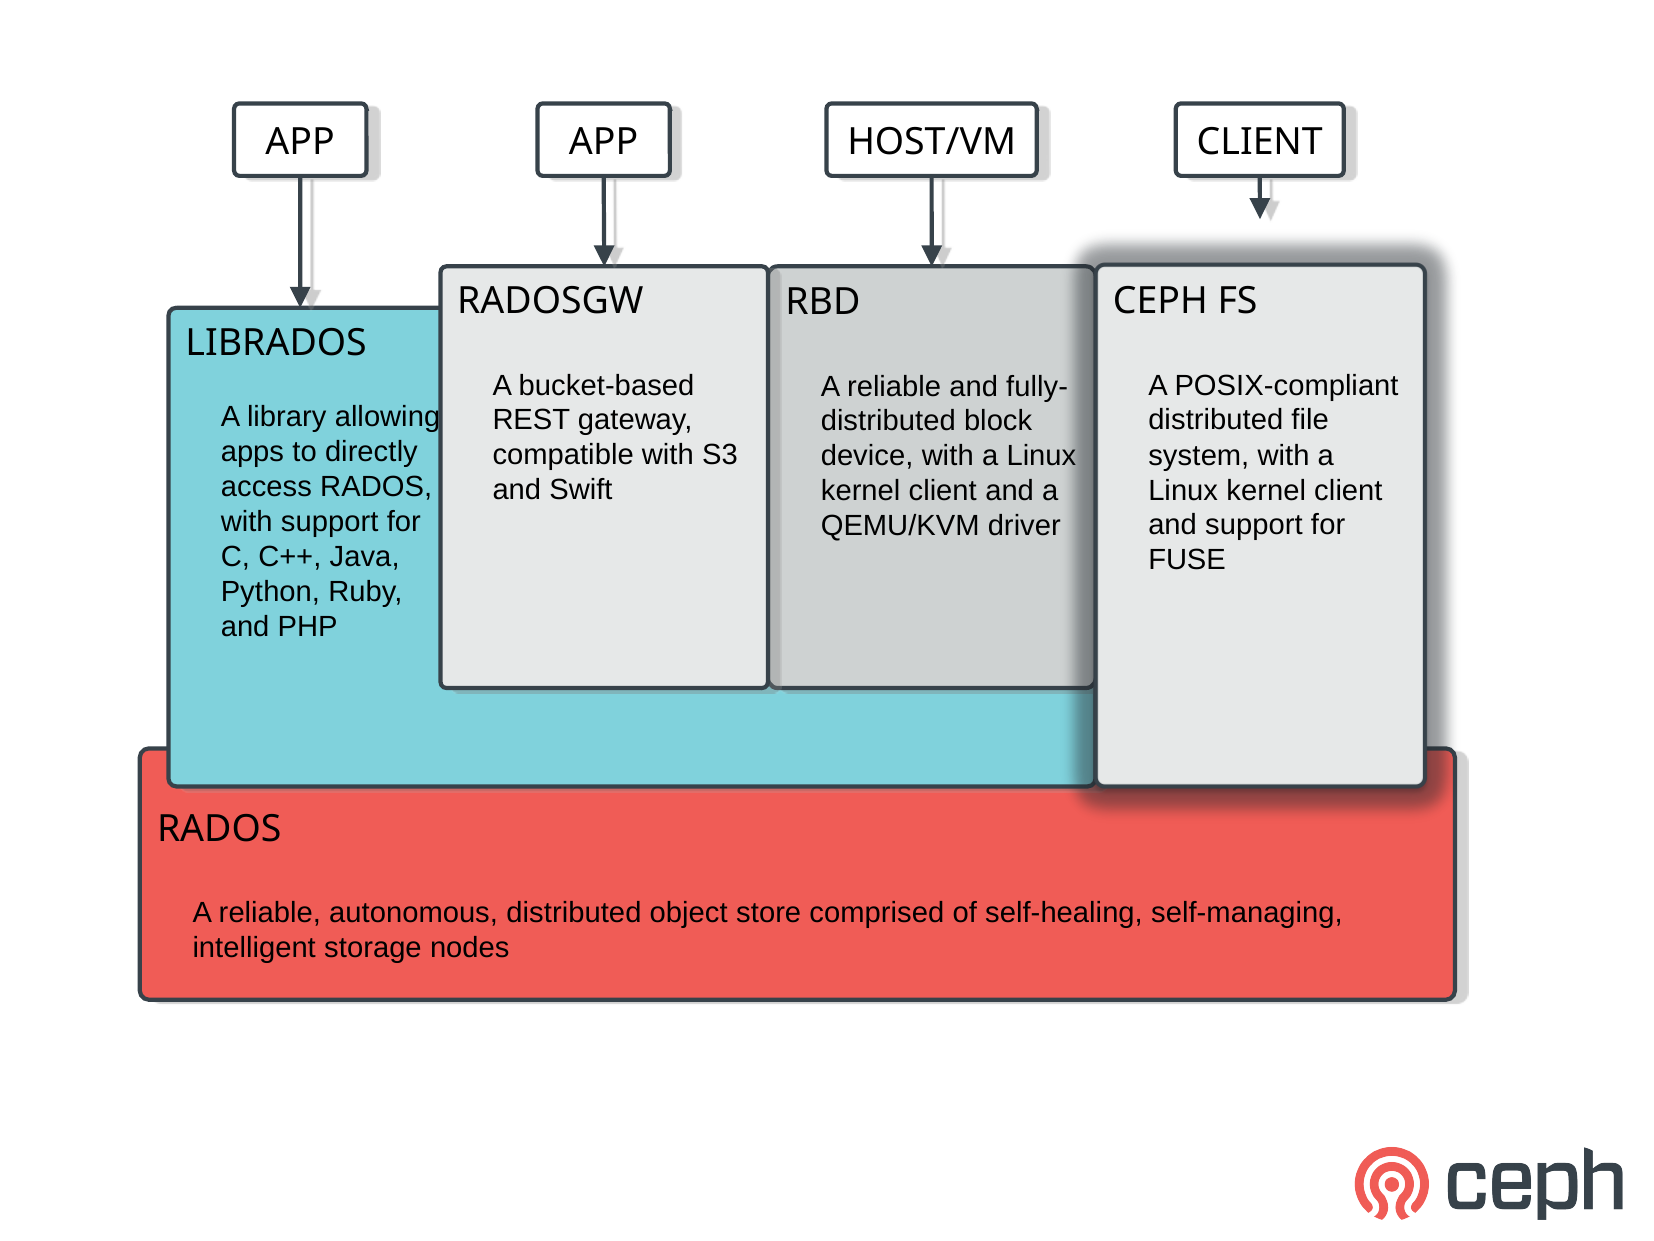

APP
APP
HOST/VM
CLIENT
CEPH FS
A POSIX-compliant distributed file system, with a Linux kernel client and support for FUSE
RADOSGW
A bucket-based REST gateway, compatible with S3 and Swift
RBD
A reliable and fully-distributed block device, with a Linux kernel client and a QEMU/KVM driver
LIBRADOS
A library allowing
apps to directly
access RADOS,
with support for
C, C++, Java,
Python, Ruby,
and PHP
RADOS
A reliable, autonomous, distributed object store comprised of self-healing, self-managing, intelligent storage nodes